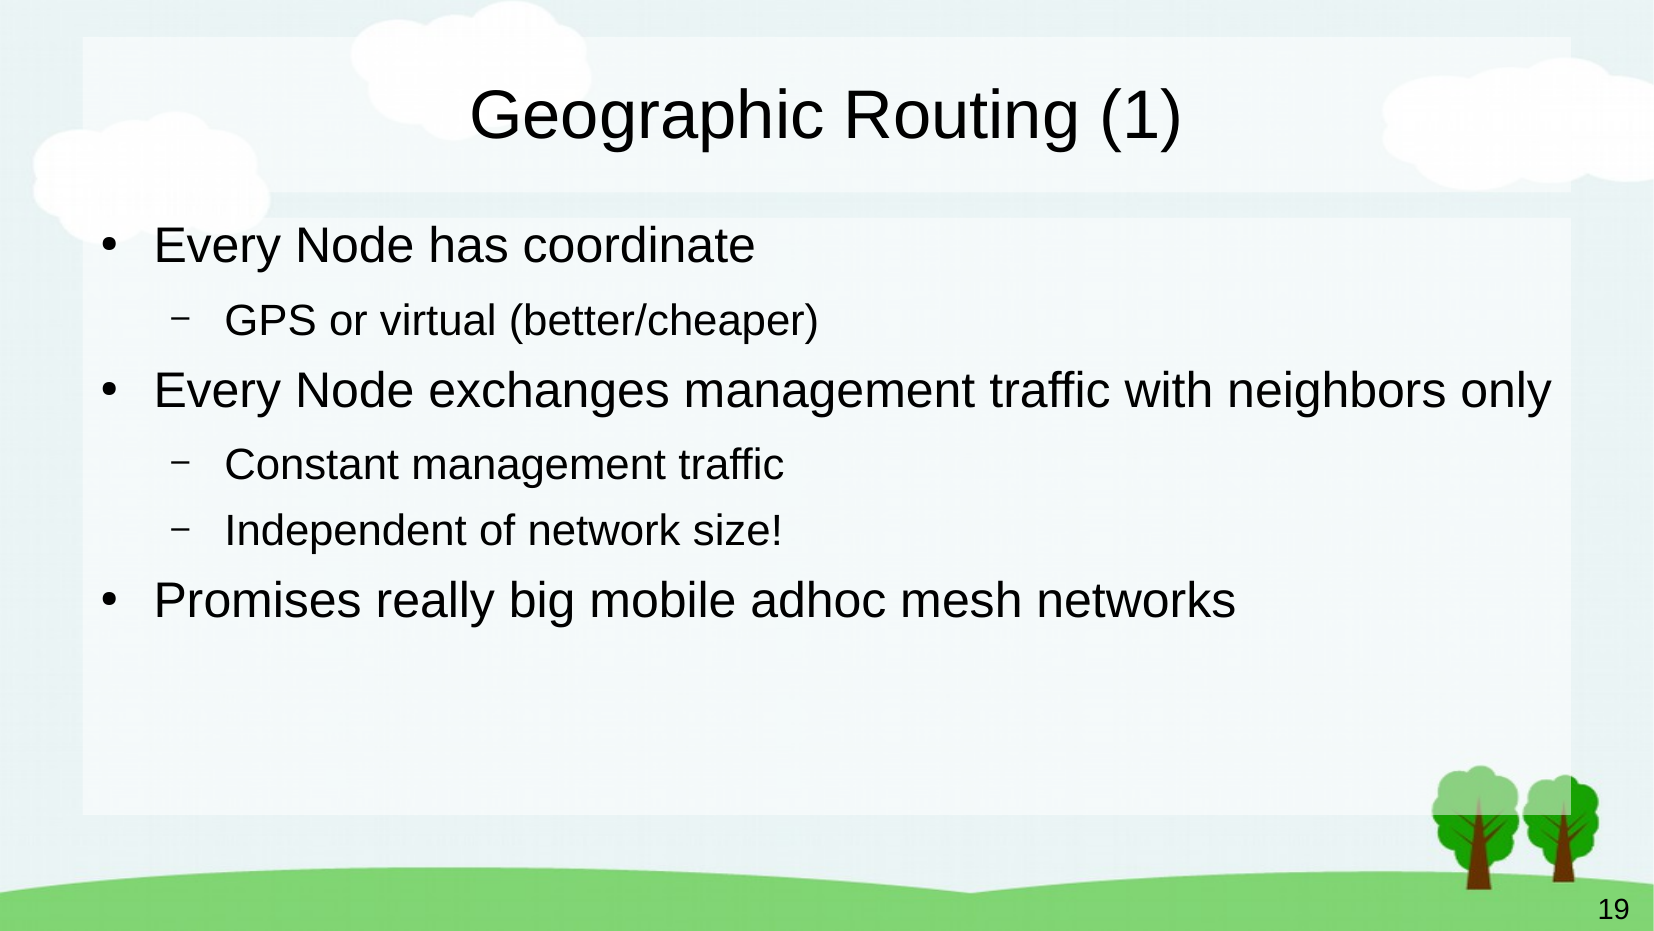

# Geographic Routing (1)
Every Node has coordinate
GPS or virtual (better/cheaper)
Every Node exchanges management traffic with neighbors only
Constant management traffic
Independent of network size!
Promises really big mobile adhoc mesh networks
19